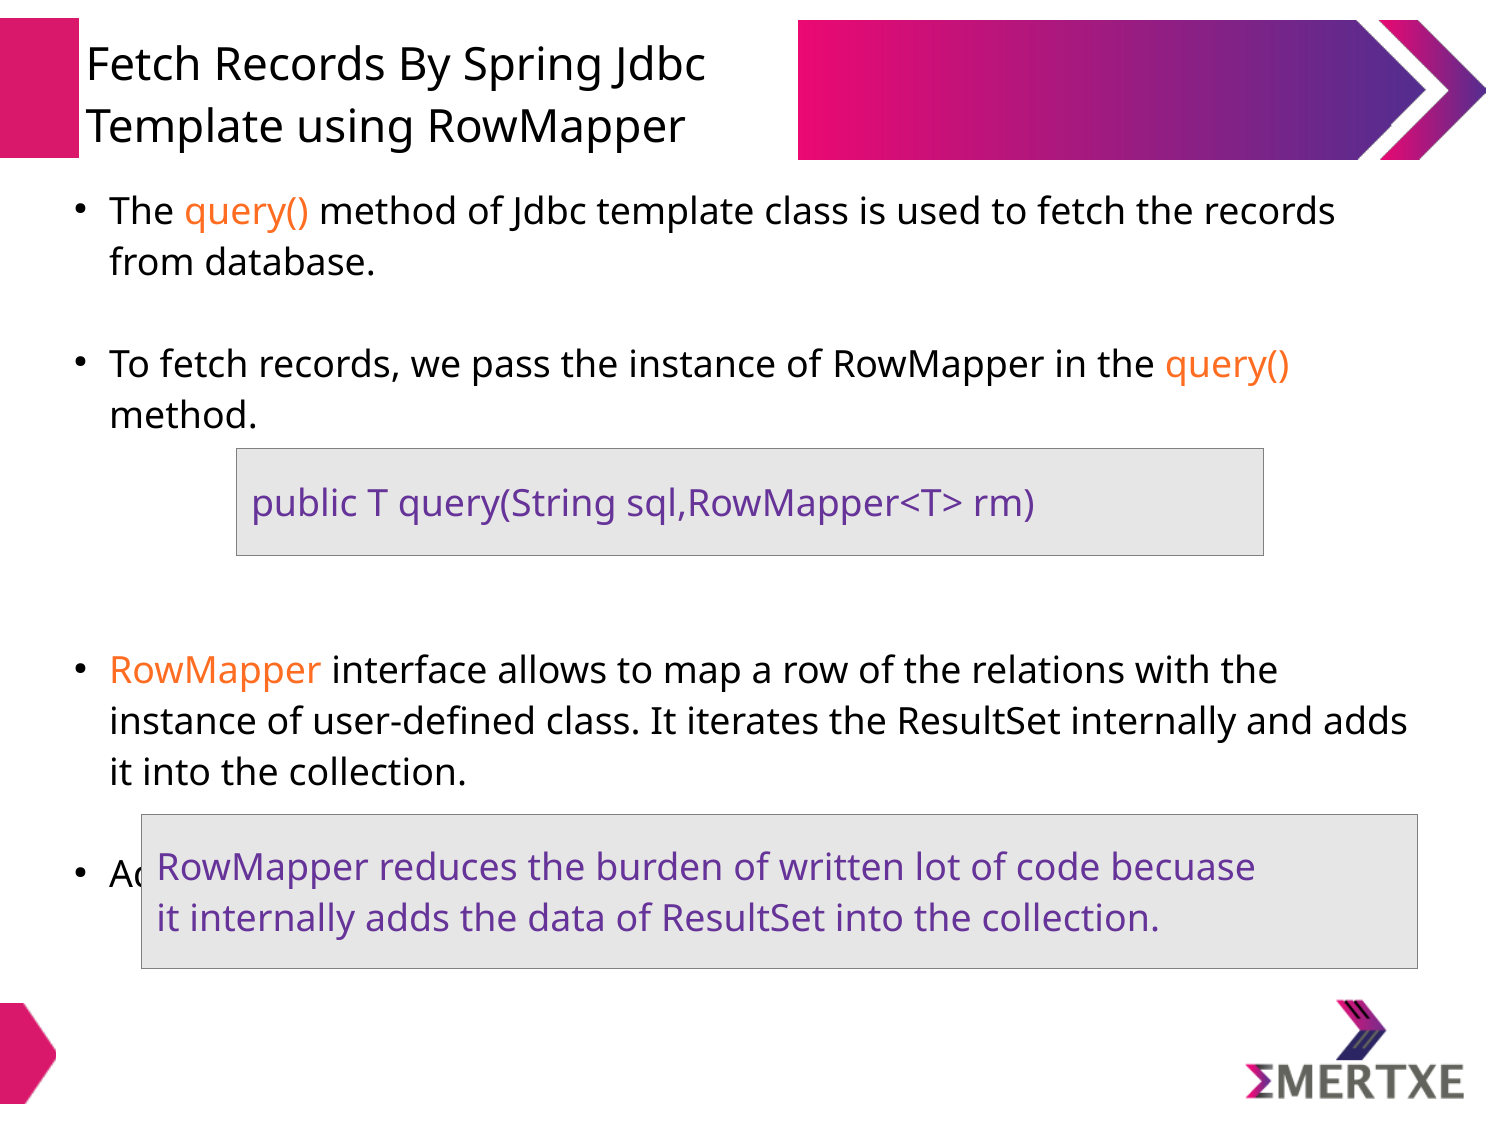

Fetch Records By Spring Jdbc Template using RowMapper
The query() method of Jdbc template class is used to fetch the records from database.
To fetch records, we pass the instance of RowMapper in the query() method.
RowMapper interface allows to map a row of the relations with the instance of user-defined class. It iterates the ResultSet internally and adds it into the collection.
Advantage of RowMapper over ResultSetExtractor.
public T query(String sql,RowMapper<T> rm)
RowMapper reduces the burden of written lot of code becuase
it internally adds the data of ResultSet into the collection.